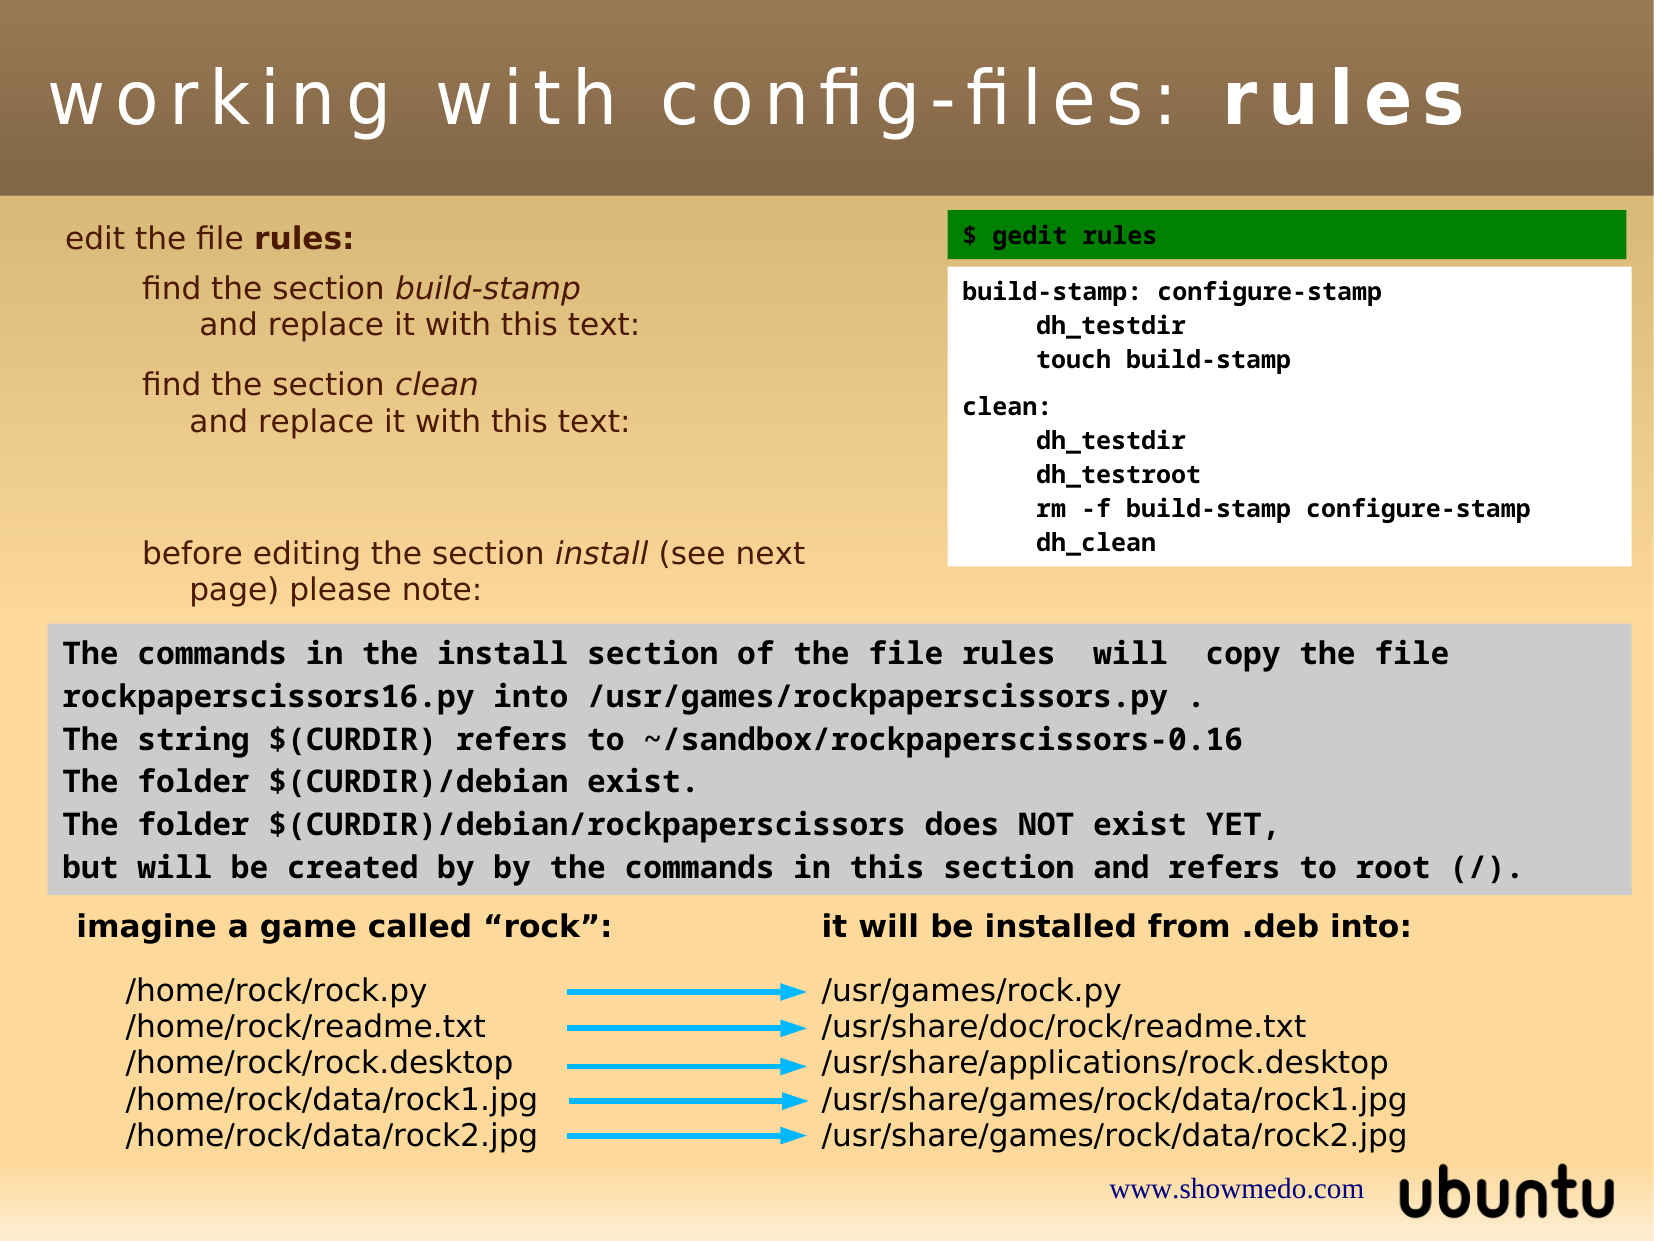

# working with config-files: rules
$ gedit rules
edit the file rules:
find the section build-stamp
 and replace it with this text:
find the section clean
and replace it with this text:
before editing the section install (see next page) please note:
build-stamp: configure-stamp
	dh_testdir
	touch build-stamp
clean:
	dh_testdir
	dh_testroot
	rm -f build-stamp configure-stamp
	dh_clean
The commands in the install section of the file rules will copy the file rockpaperscissors16.py into /usr/games/rockpaperscissors.py .
The string $(CURDIR) refers to ~/sandbox/rockpaperscissors-0.16
The folder $(CURDIR)/debian exist.
The folder $(CURDIR)/debian/rockpaperscissors does NOT exist YET,
but will be created by by the commands in this section and refers to root (/).
imagine a game called “rock”:
it will be installed from .deb into:
/home/rock/rock.py
/home/rock/readme.txt
/home/rock/rock.desktop
/home/rock/data/rock1.jpg
/home/rock/data/rock2.jpg
/usr/games/rock.py
/usr/share/doc/rock/readme.txt
/usr/share/applications/rock.desktop
/usr/share/games/rock/data/rock1.jpg
/usr/share/games/rock/data/rock2.jpg